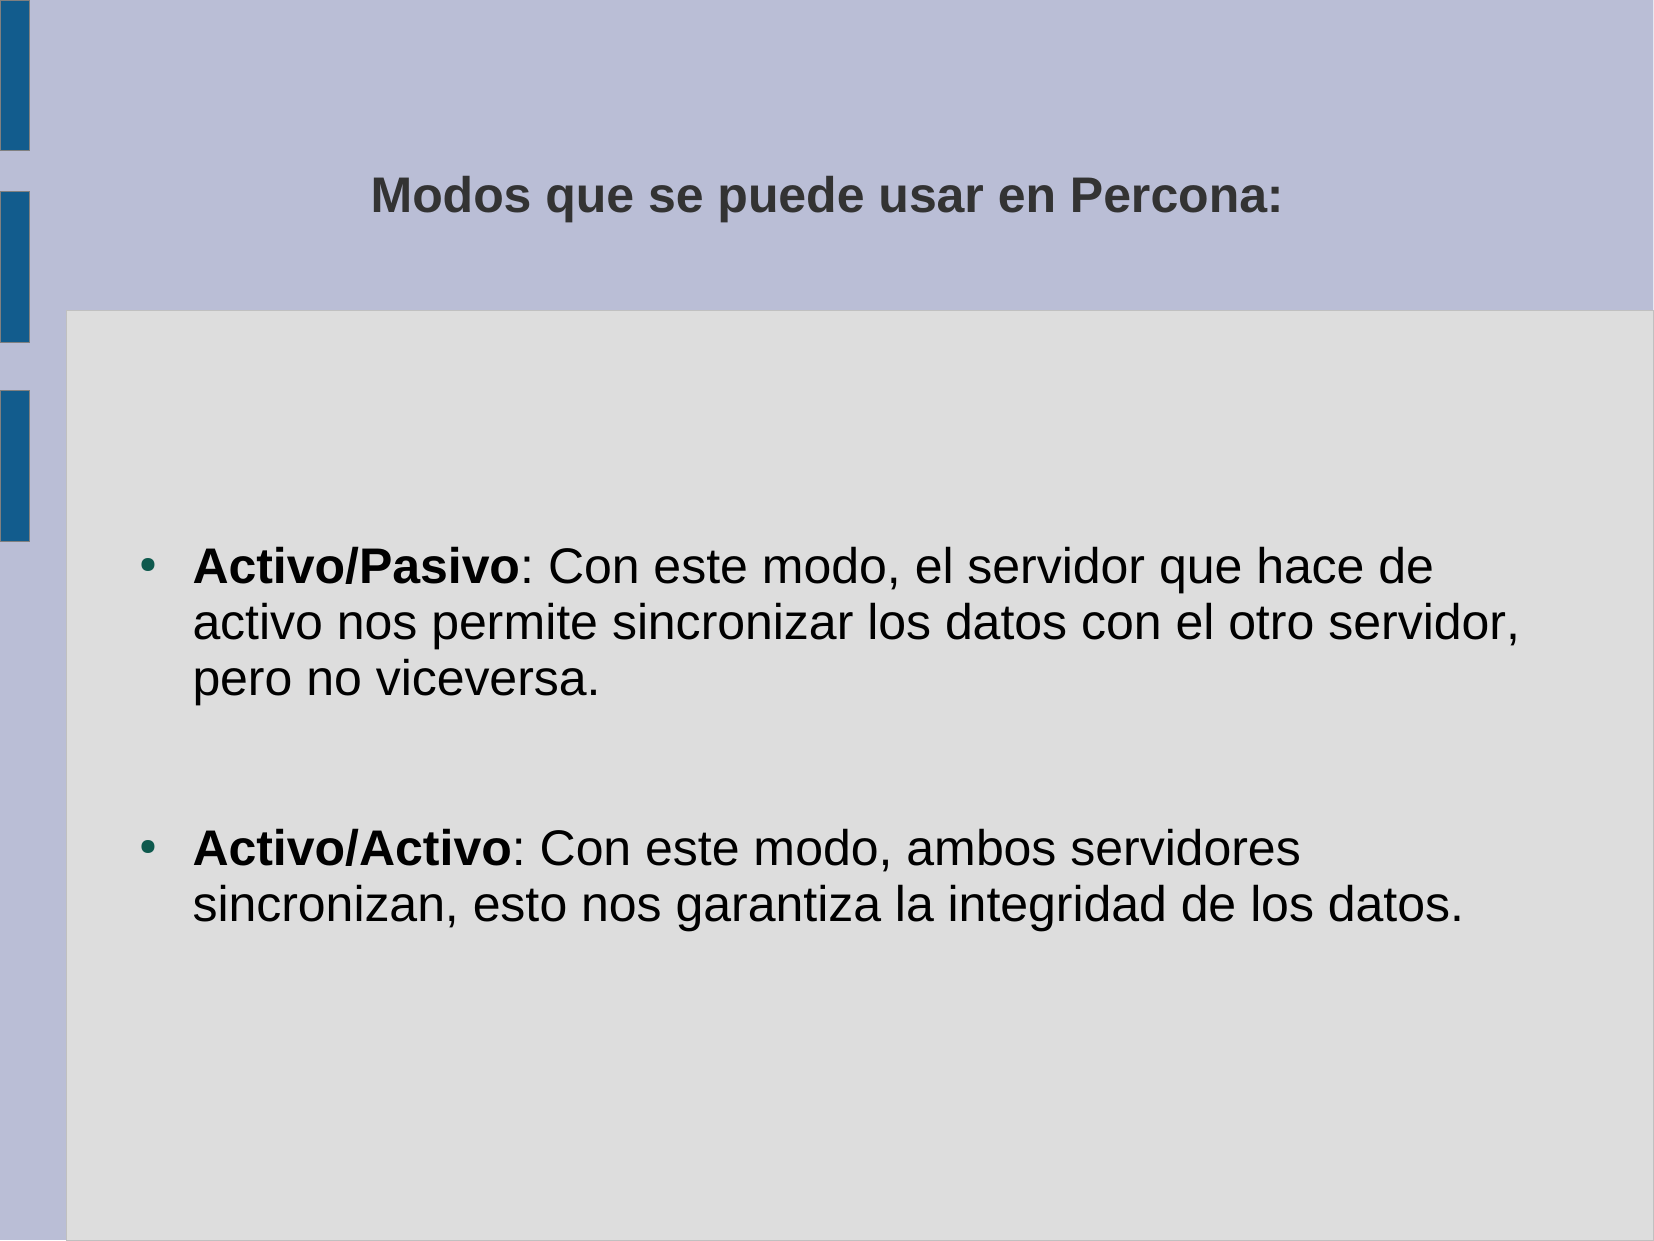

# Modos que se puede usar en Percona:
Activo/Pasivo: Con este modo, el servidor que hace de activo nos permite sincronizar los datos con el otro servidor, pero no viceversa.
Activo/Activo: Con este modo, ambos servidores sincronizan, esto nos garantiza la integridad de los datos.